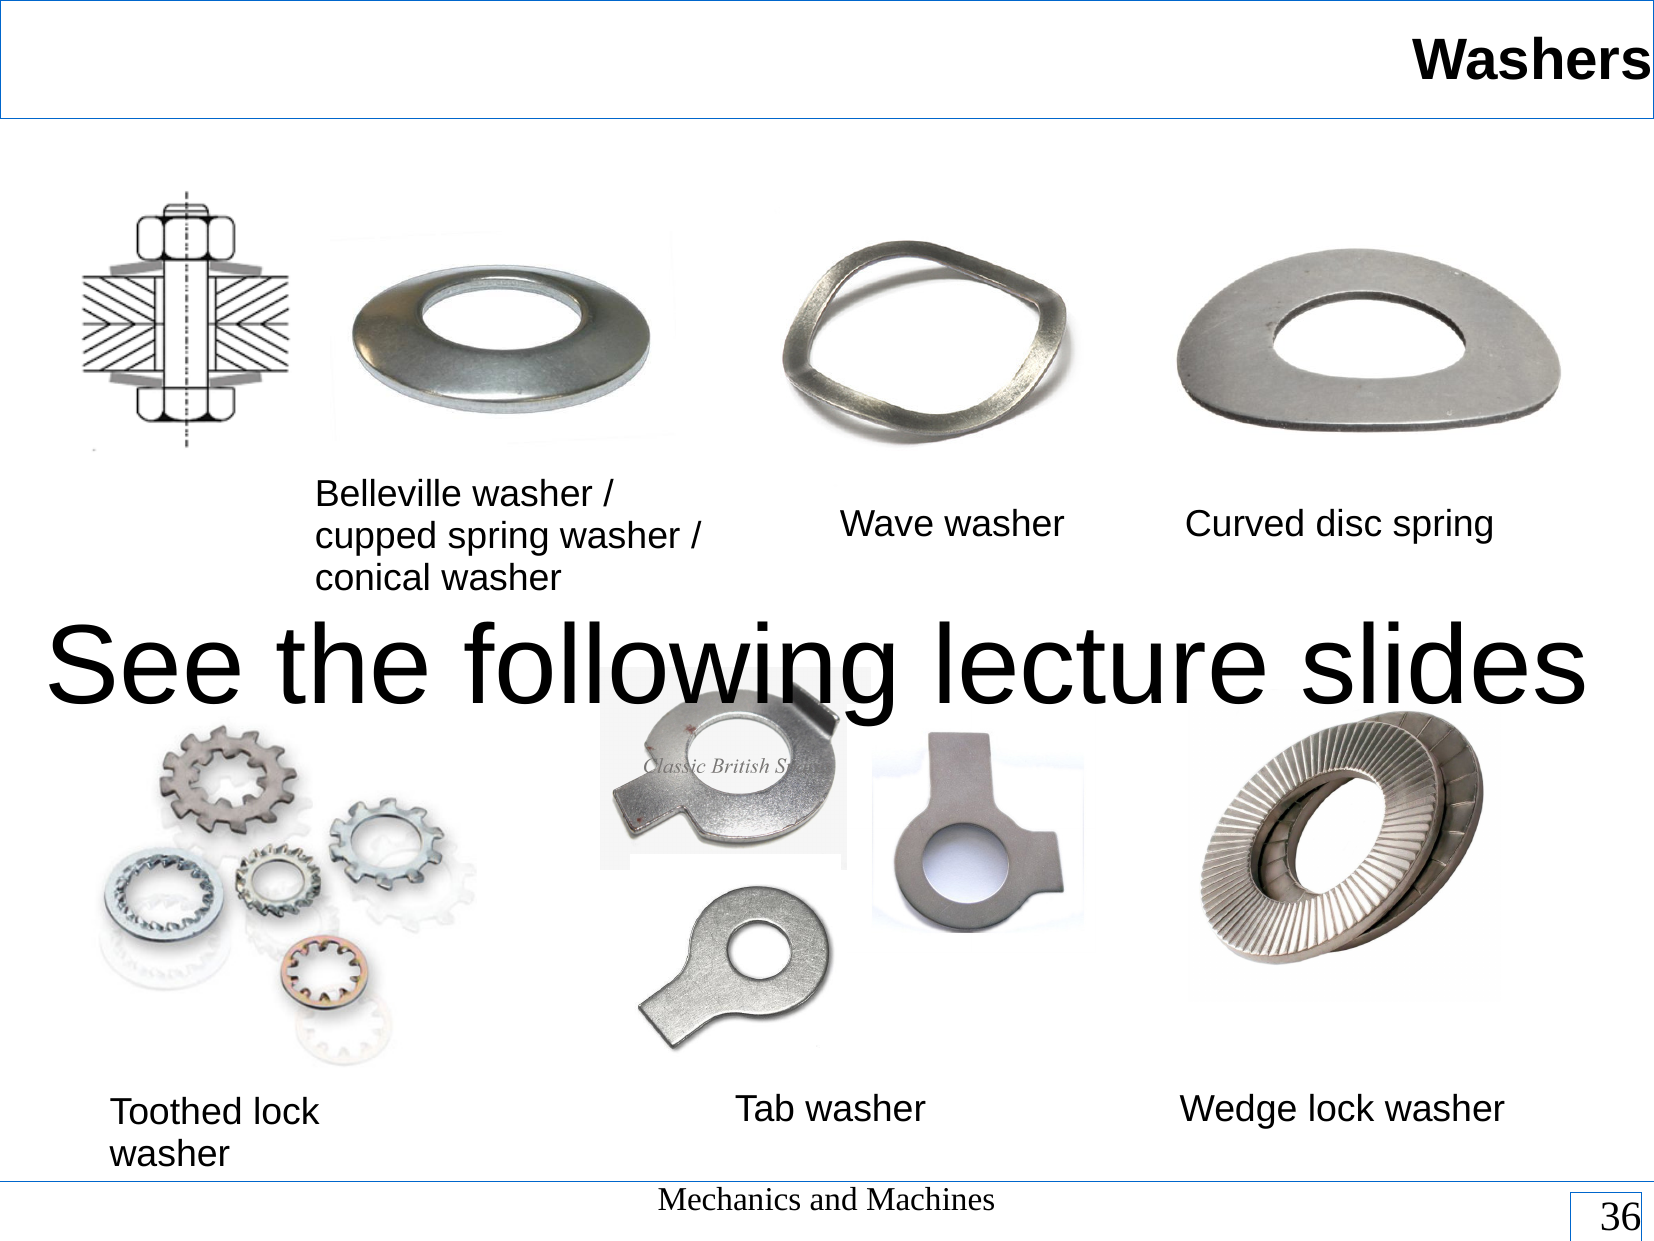

# Washers
Belleville washer /
cupped spring washer /
conical washer
Wave washer
Curved disc spring
See the following lecture slides
Tab washer
Wedge lock washer
Toothed lock washer
Mechanics and Machines
36